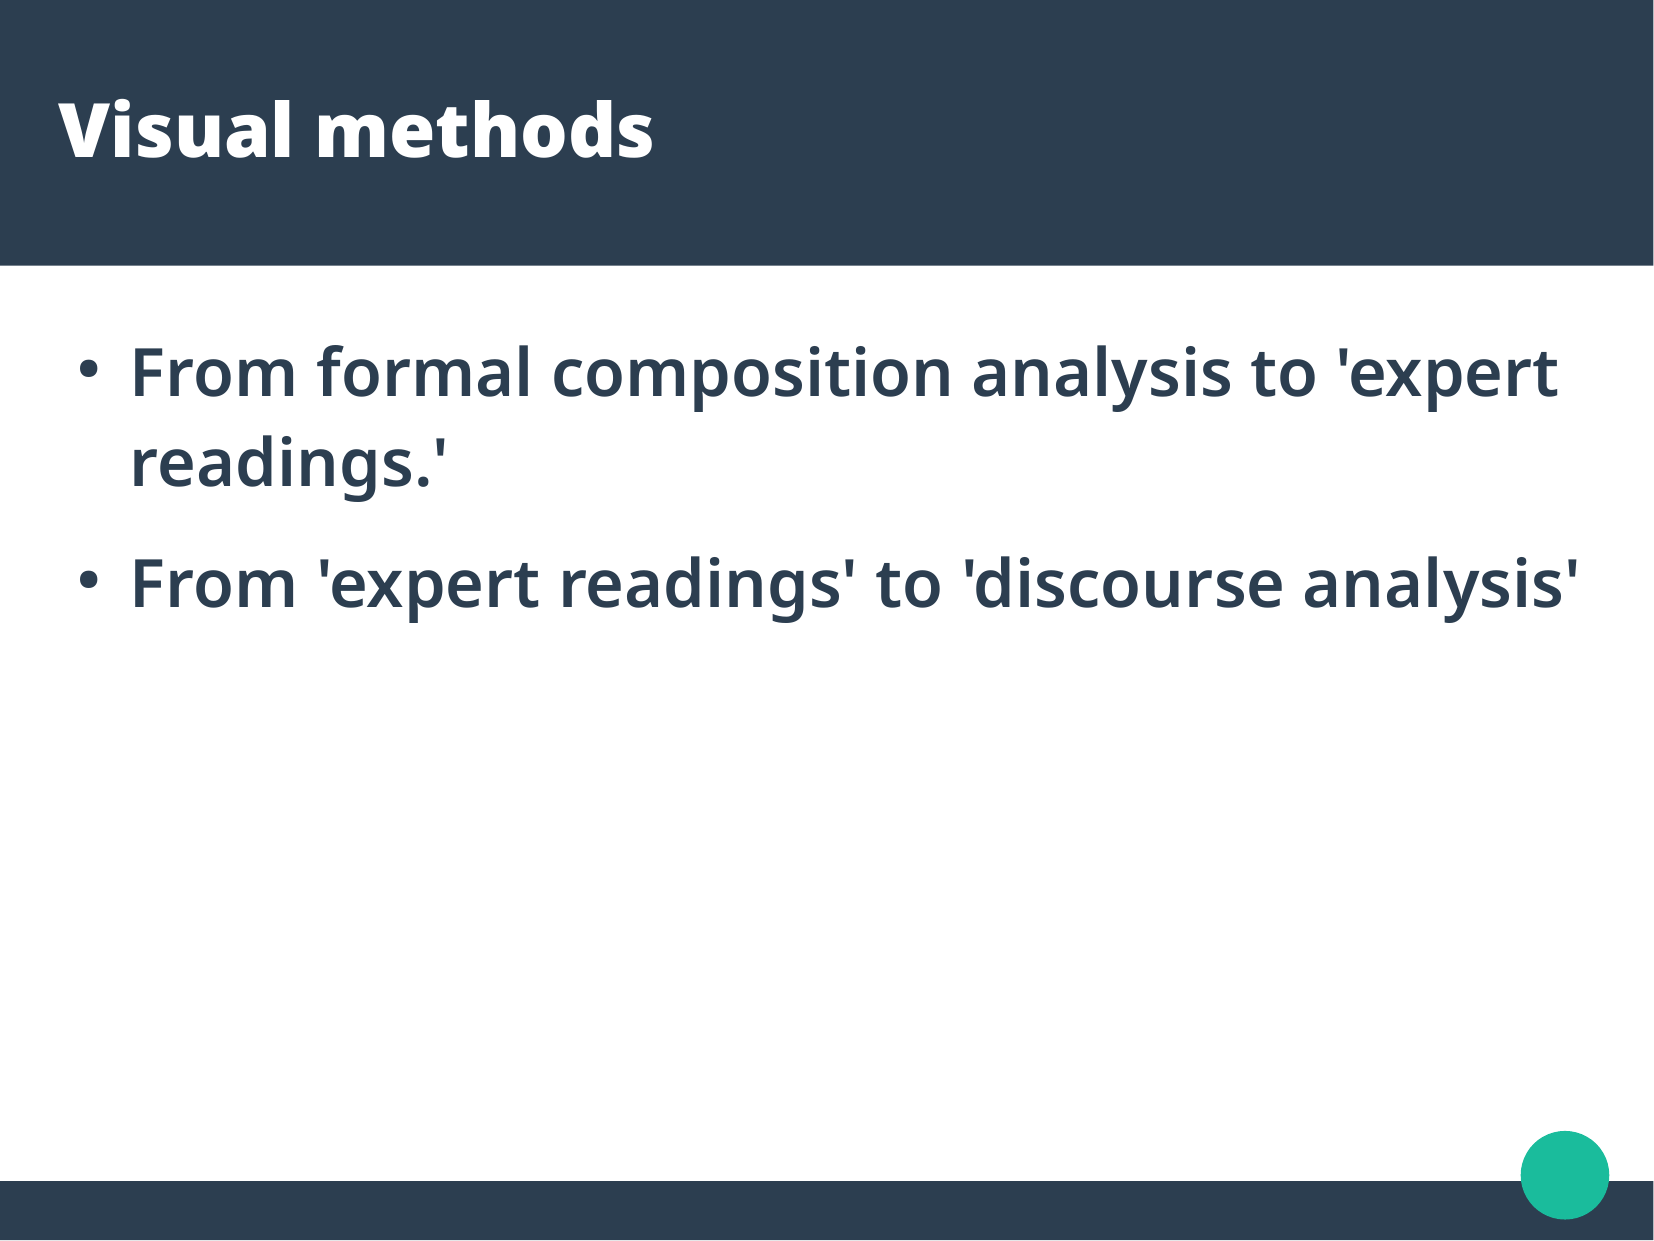

# Visual methods
From formal composition analysis to 'expert readings.'
From 'expert readings' to 'discourse analysis'